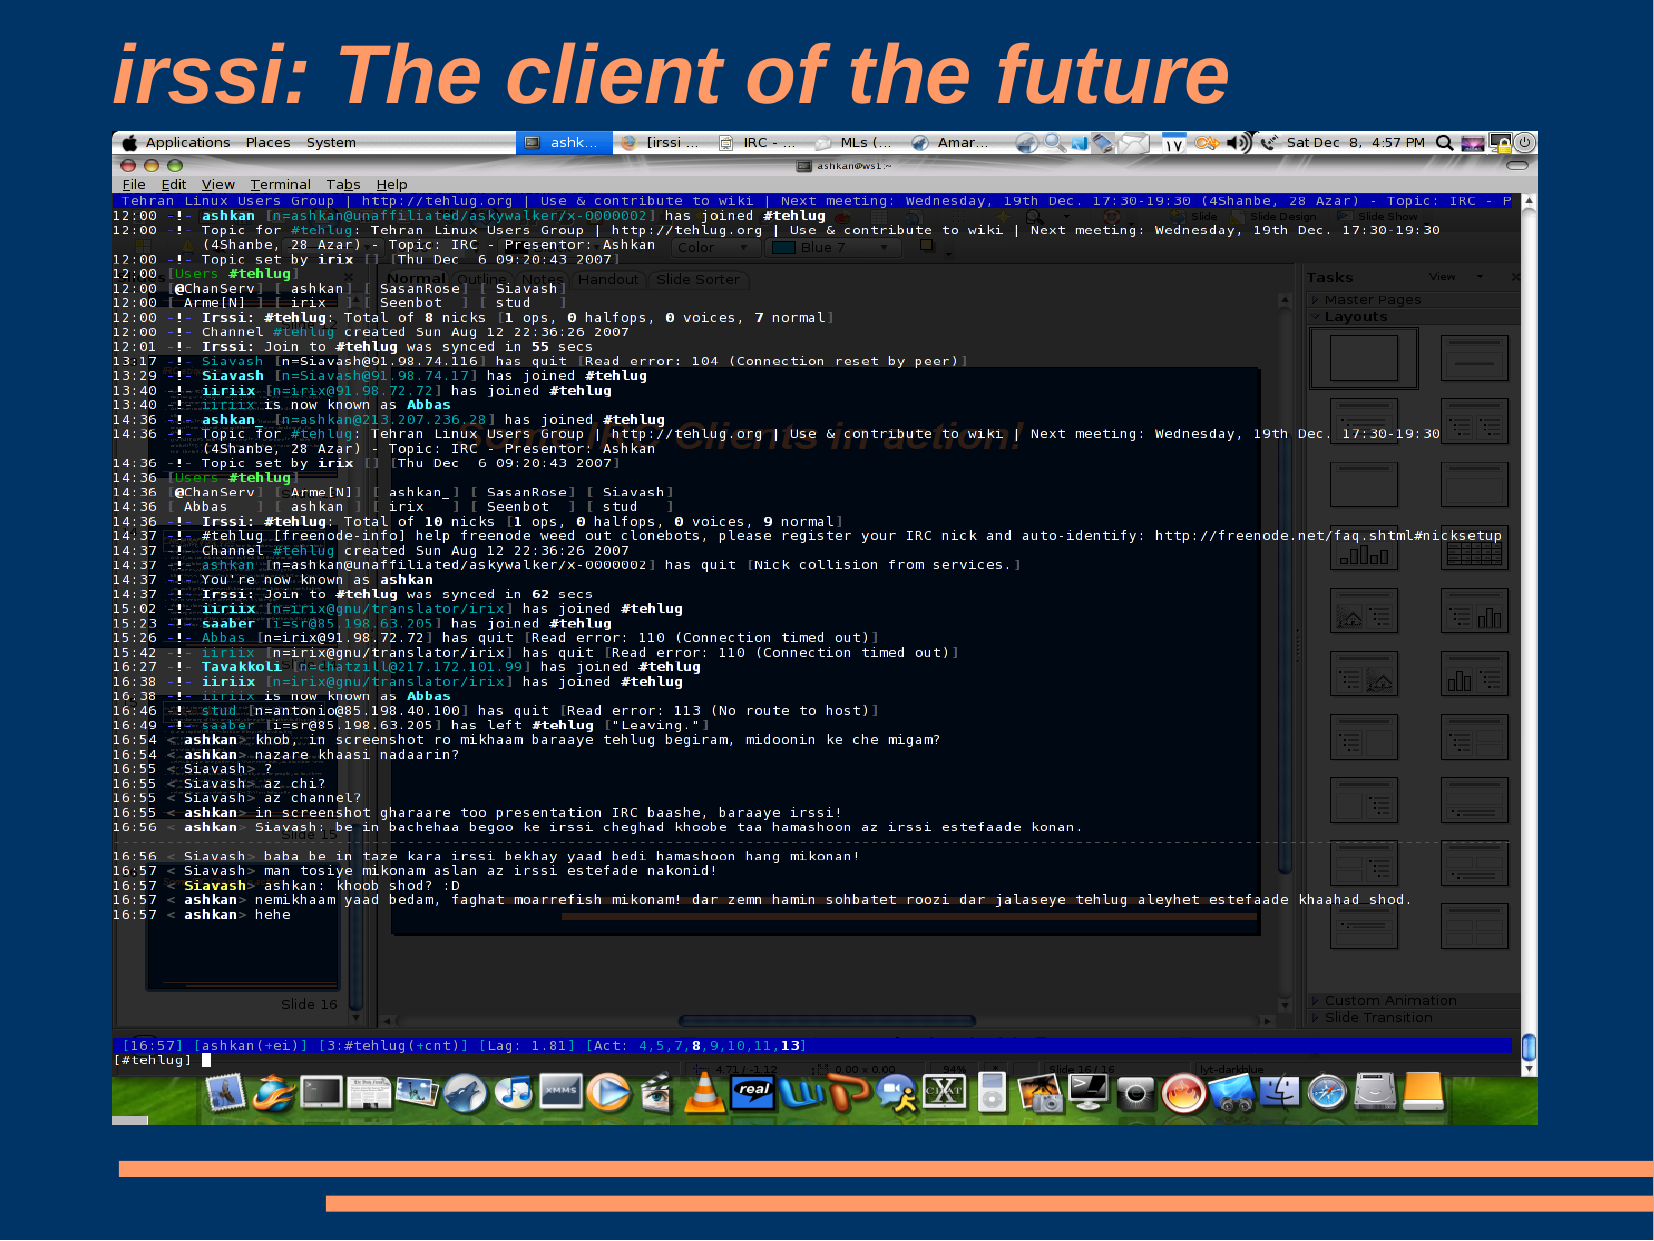

# irssi: The client of the future